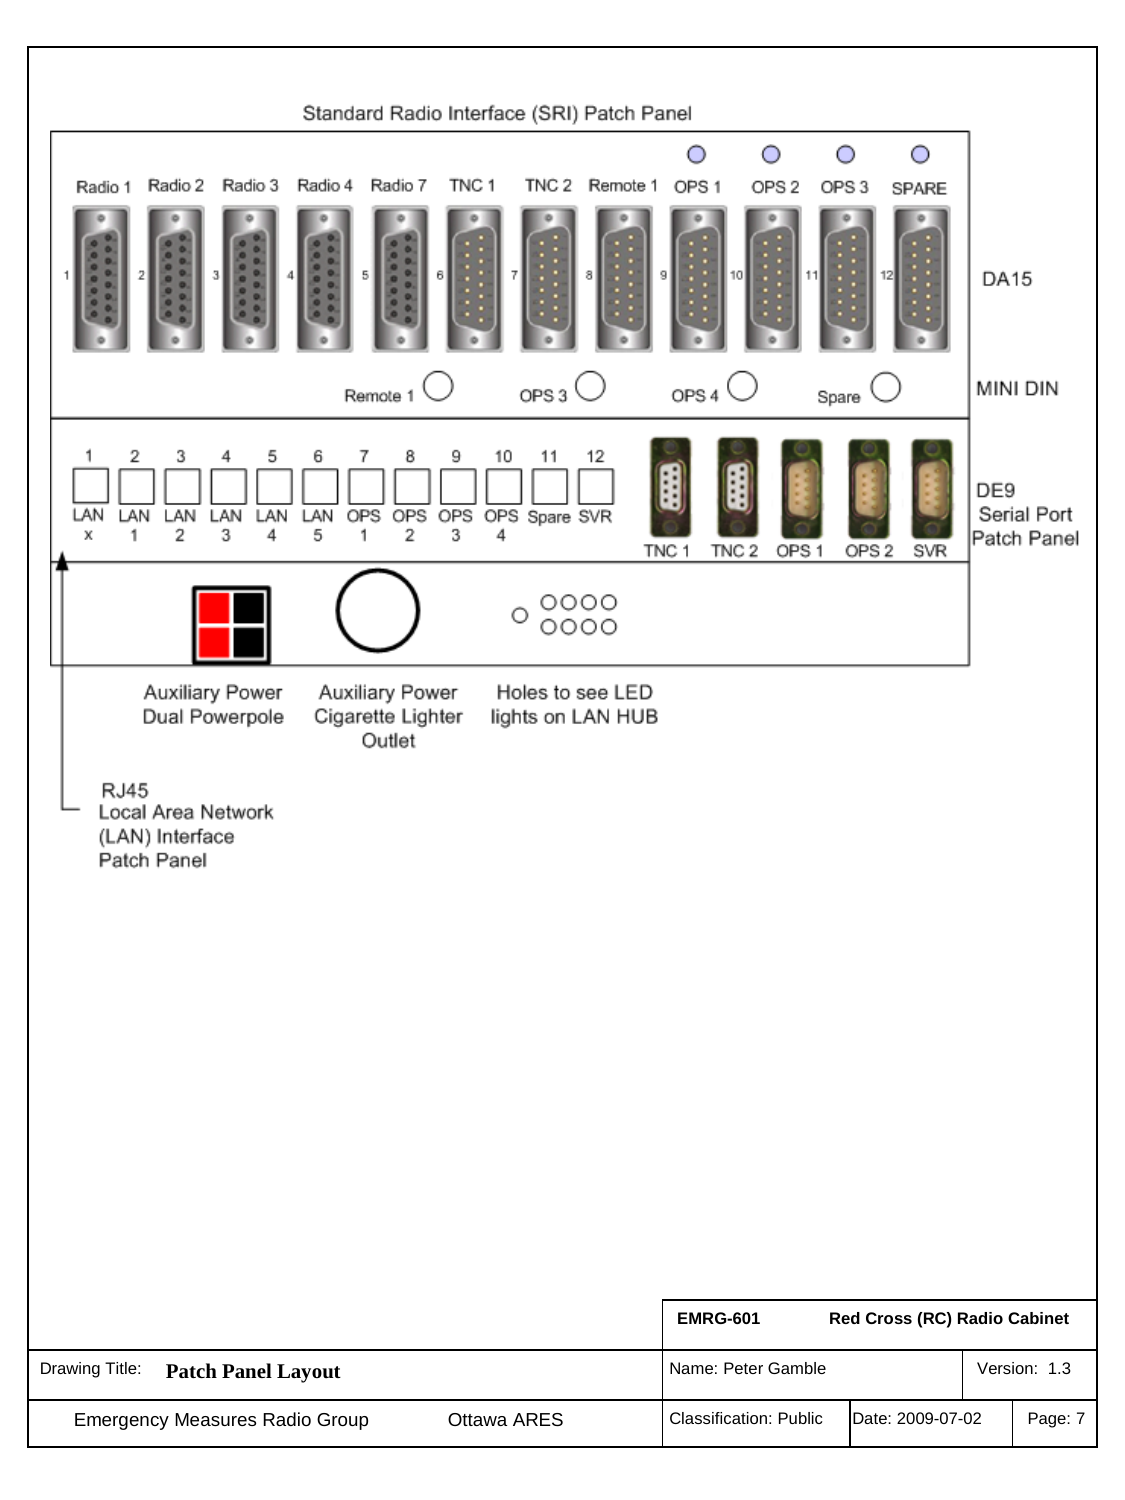

Patch Panel Layout
Emergency Measures Radio Group Ottawa ARES
Page: